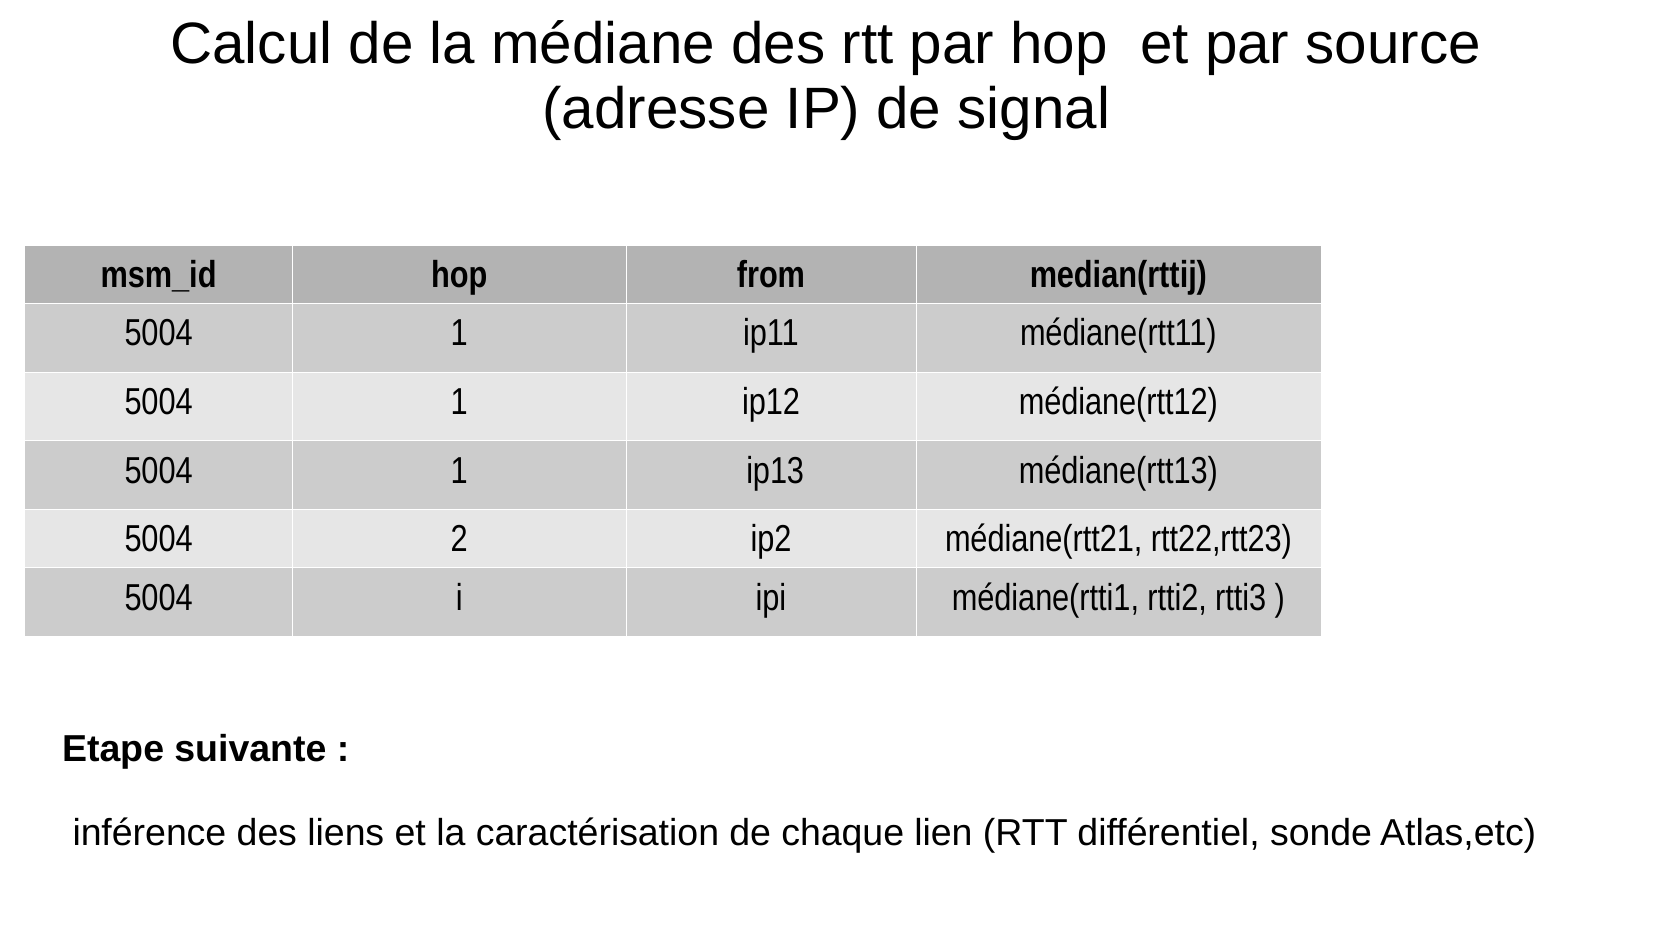

# Calcul de la médiane des rtt par hop et par source (adresse IP) de signal
| msm\_id | hop | from | median(rttij) |
| --- | --- | --- | --- |
| 5004 | 1 | ip11 | médiane(rtt11) |
| 5004 | 1 | ip12 | médiane(rtt12) |
| 5004 | 1 | ip13 | médiane(rtt13) |
| 5004 | 2 | ip2 | médiane(rtt21, rtt22,rtt23) |
| 5004 | i | ipi | médiane(rtti1, rtti2, rtti3 ) |
Etape suivante :
 inférence des liens et la caractérisation de chaque lien (RTT différentiel, sonde Atlas,etc)